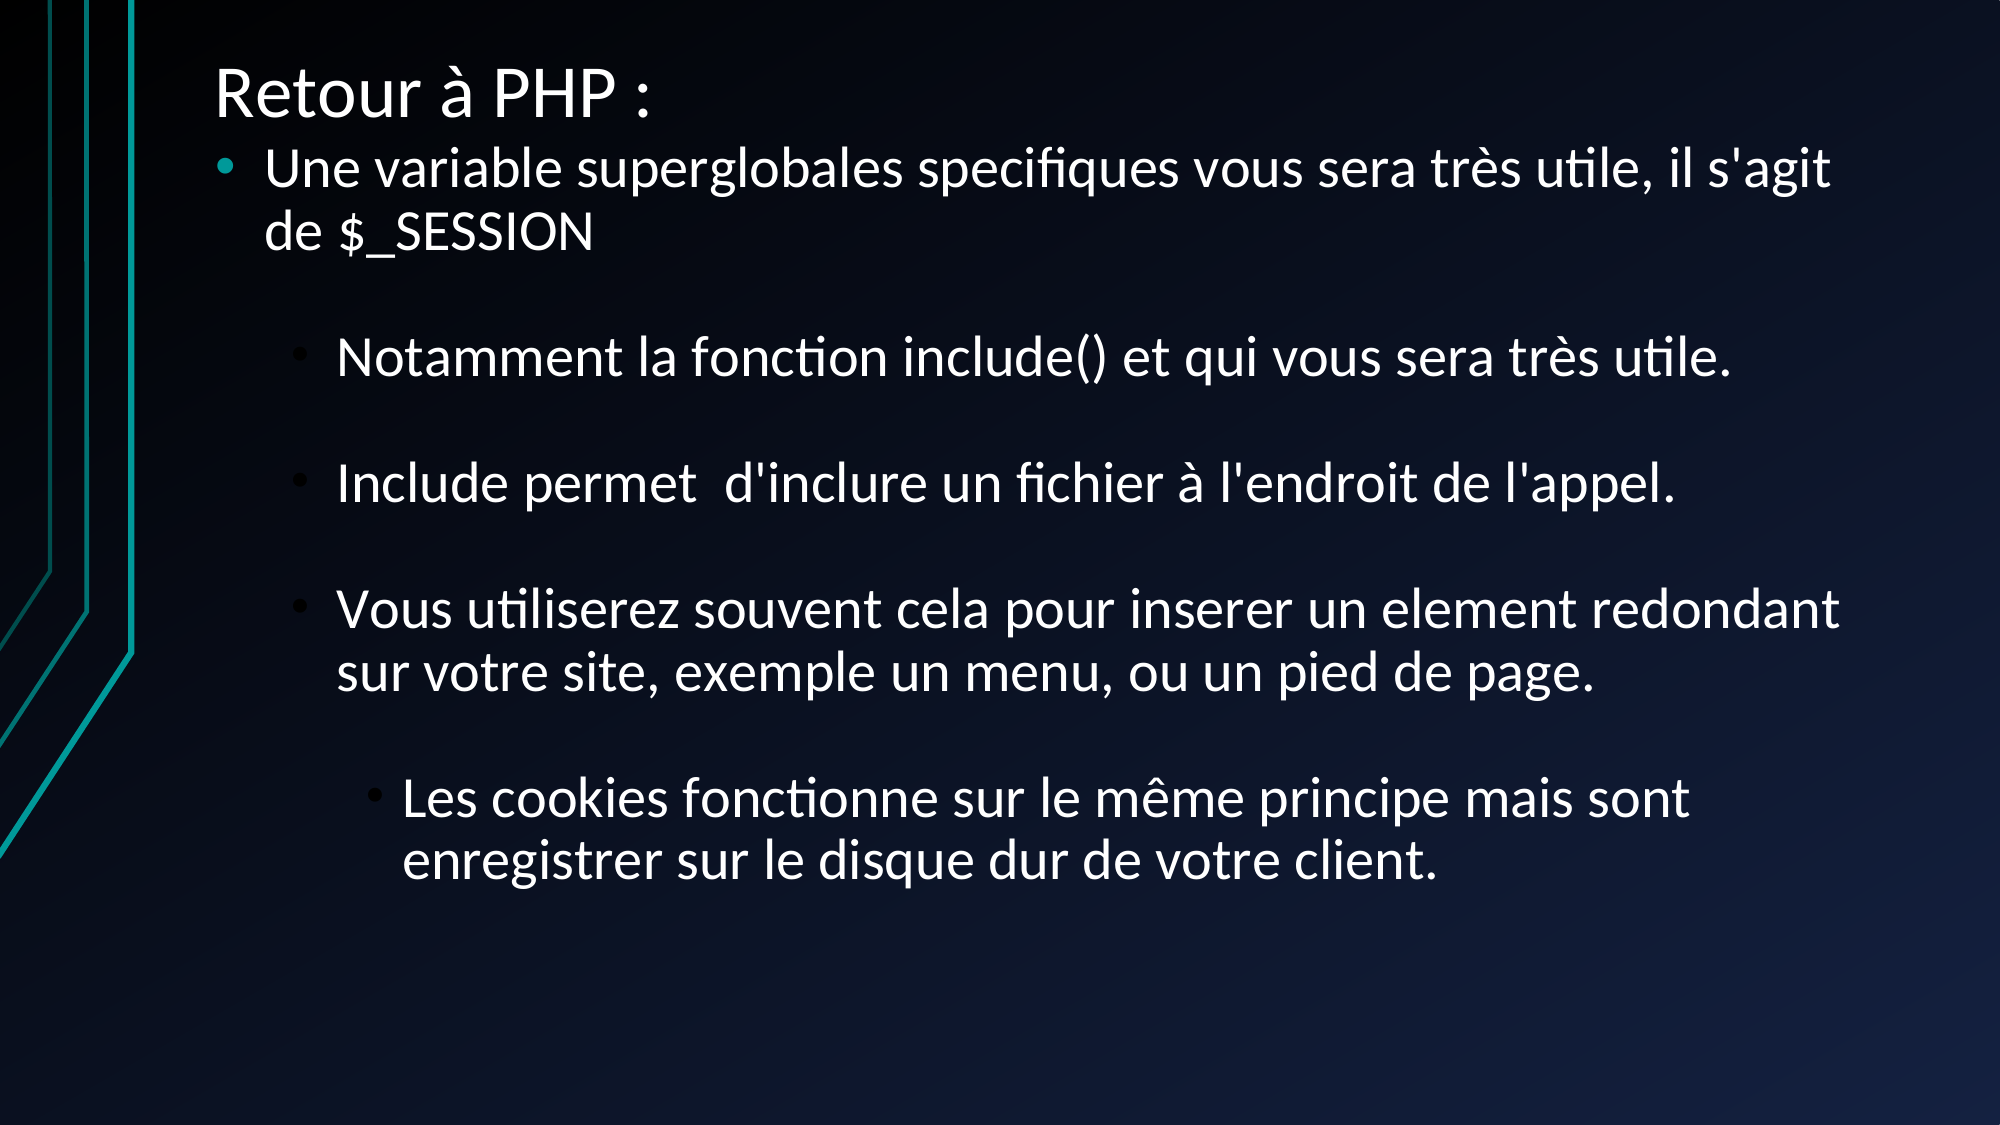

Retour à PHP :
Une variable superglobales specifiques vous sera très utile, il s'agit de $_SESSION
Notamment la fonction include() et qui vous sera très utile.
Include permet d'inclure un fichier à l'endroit de l'appel.
Vous utiliserez souvent cela pour inserer un element redondant sur votre site, exemple un menu, ou un pied de page.
Les cookies fonctionne sur le même principe mais sont enregistrer sur le disque dur de votre client.